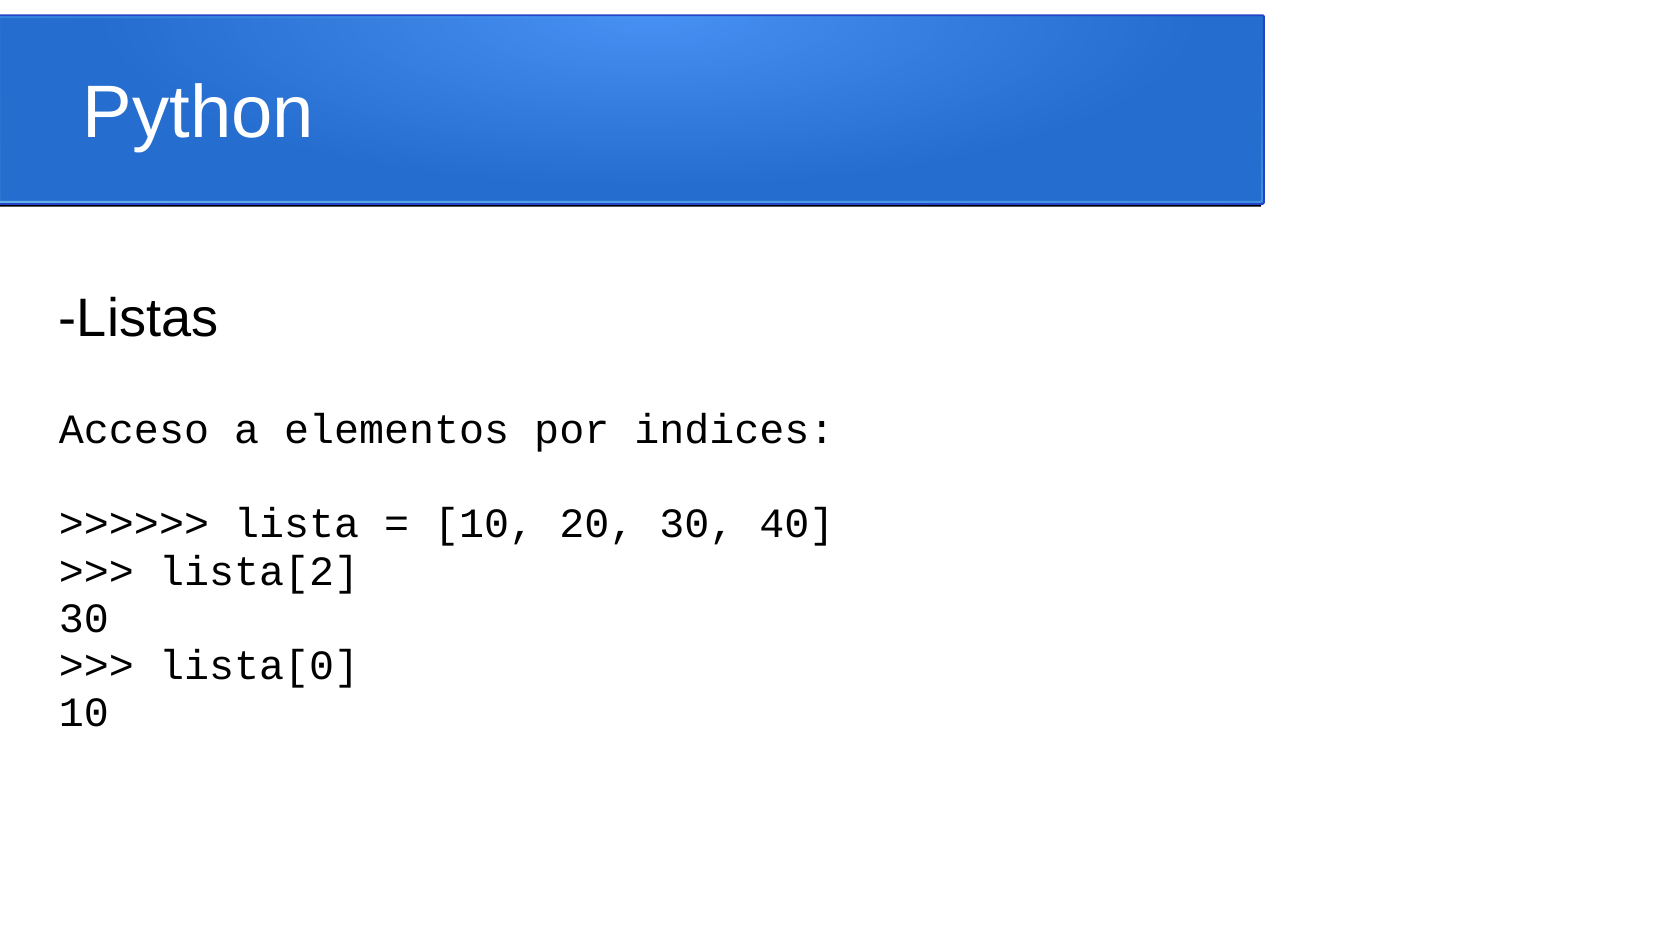

# Python
-Listas
Acceso a elementos por indices:
>>>>>> lista = [10, 20, 30, 40]
>>> lista[2]
30
>>> lista[0]
10